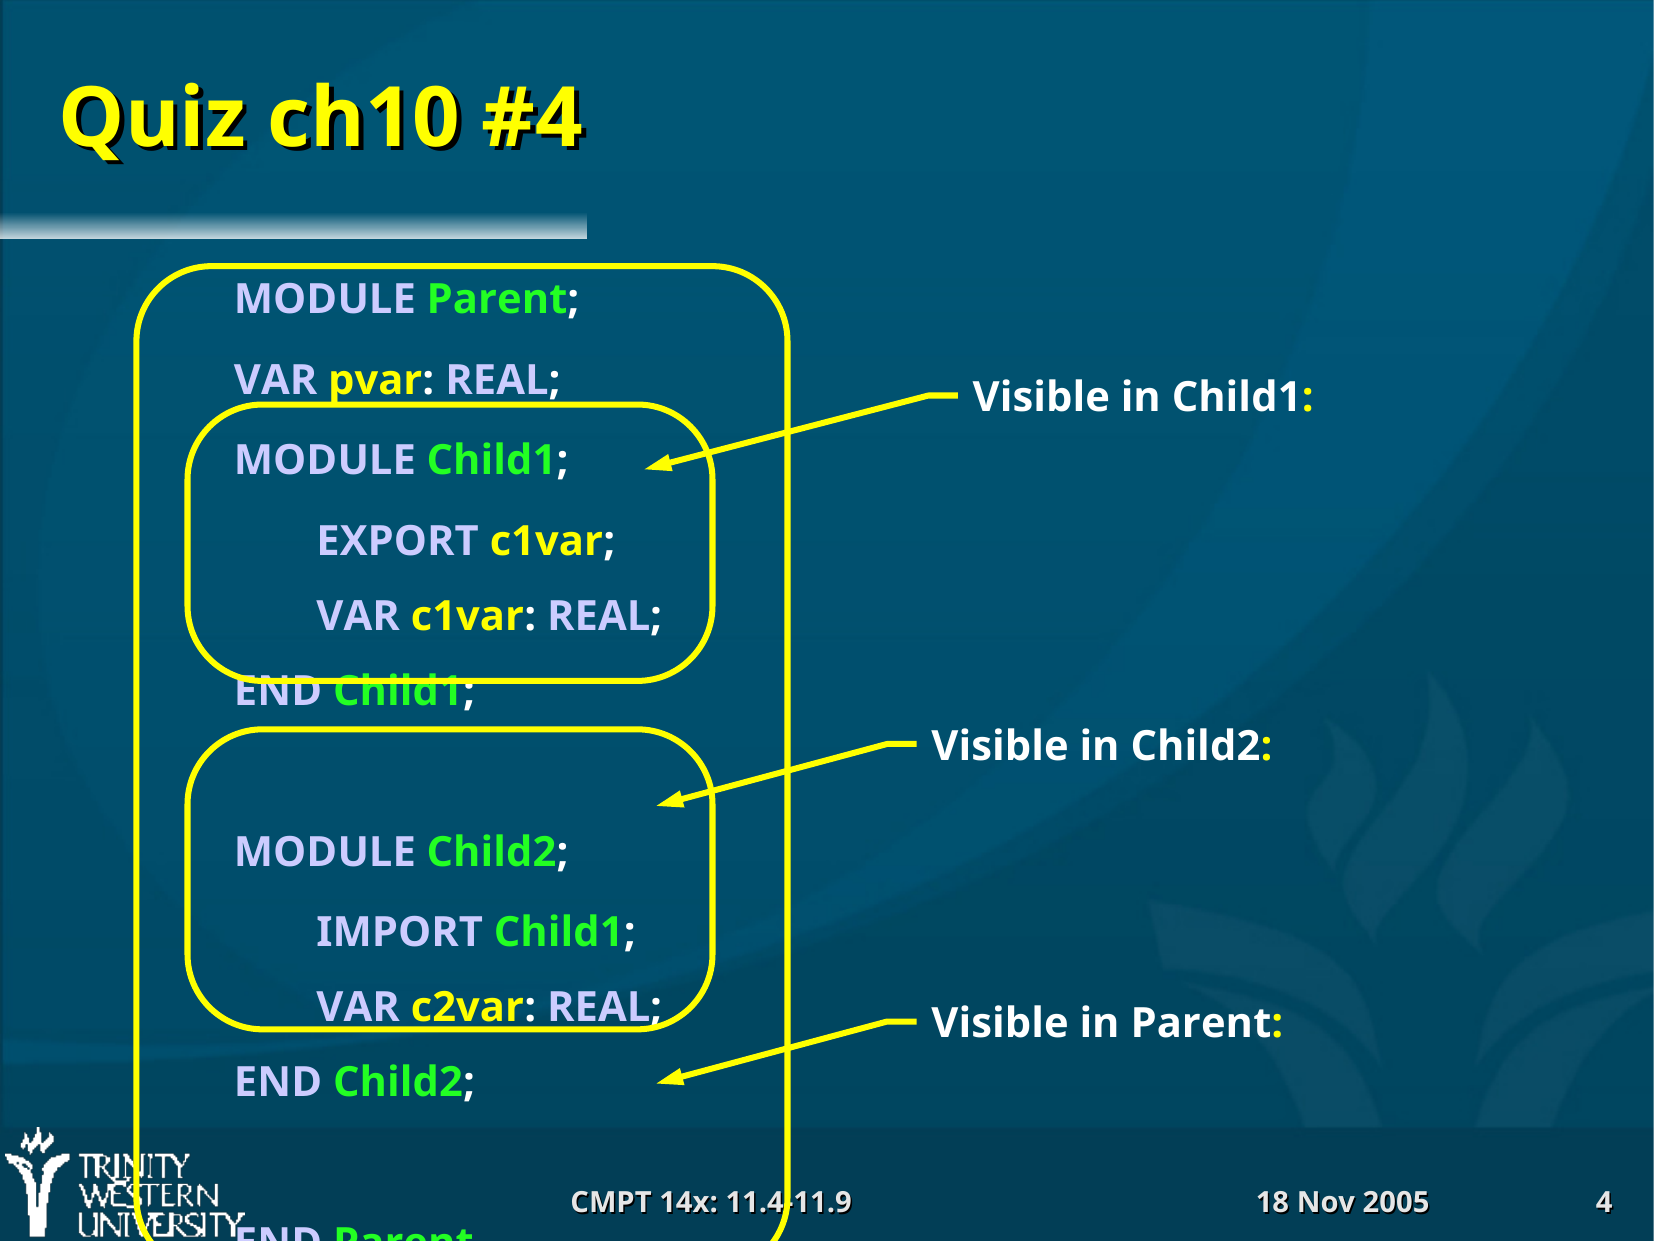

# Quiz ch10 #4
MODULE Parent;
VAR pvar: REAL;
MODULE Child1;
EXPORT c1var;
VAR c1var: REAL;
END Child1;
MODULE Child2;
IMPORT Child1;
VAR c2var: REAL;
END Child2;
END Parent.
Visible in Child1:
Visible in Child2:
Visible in Parent:
CMPT 14x: 11.4-11.9
18 Nov 2005
4